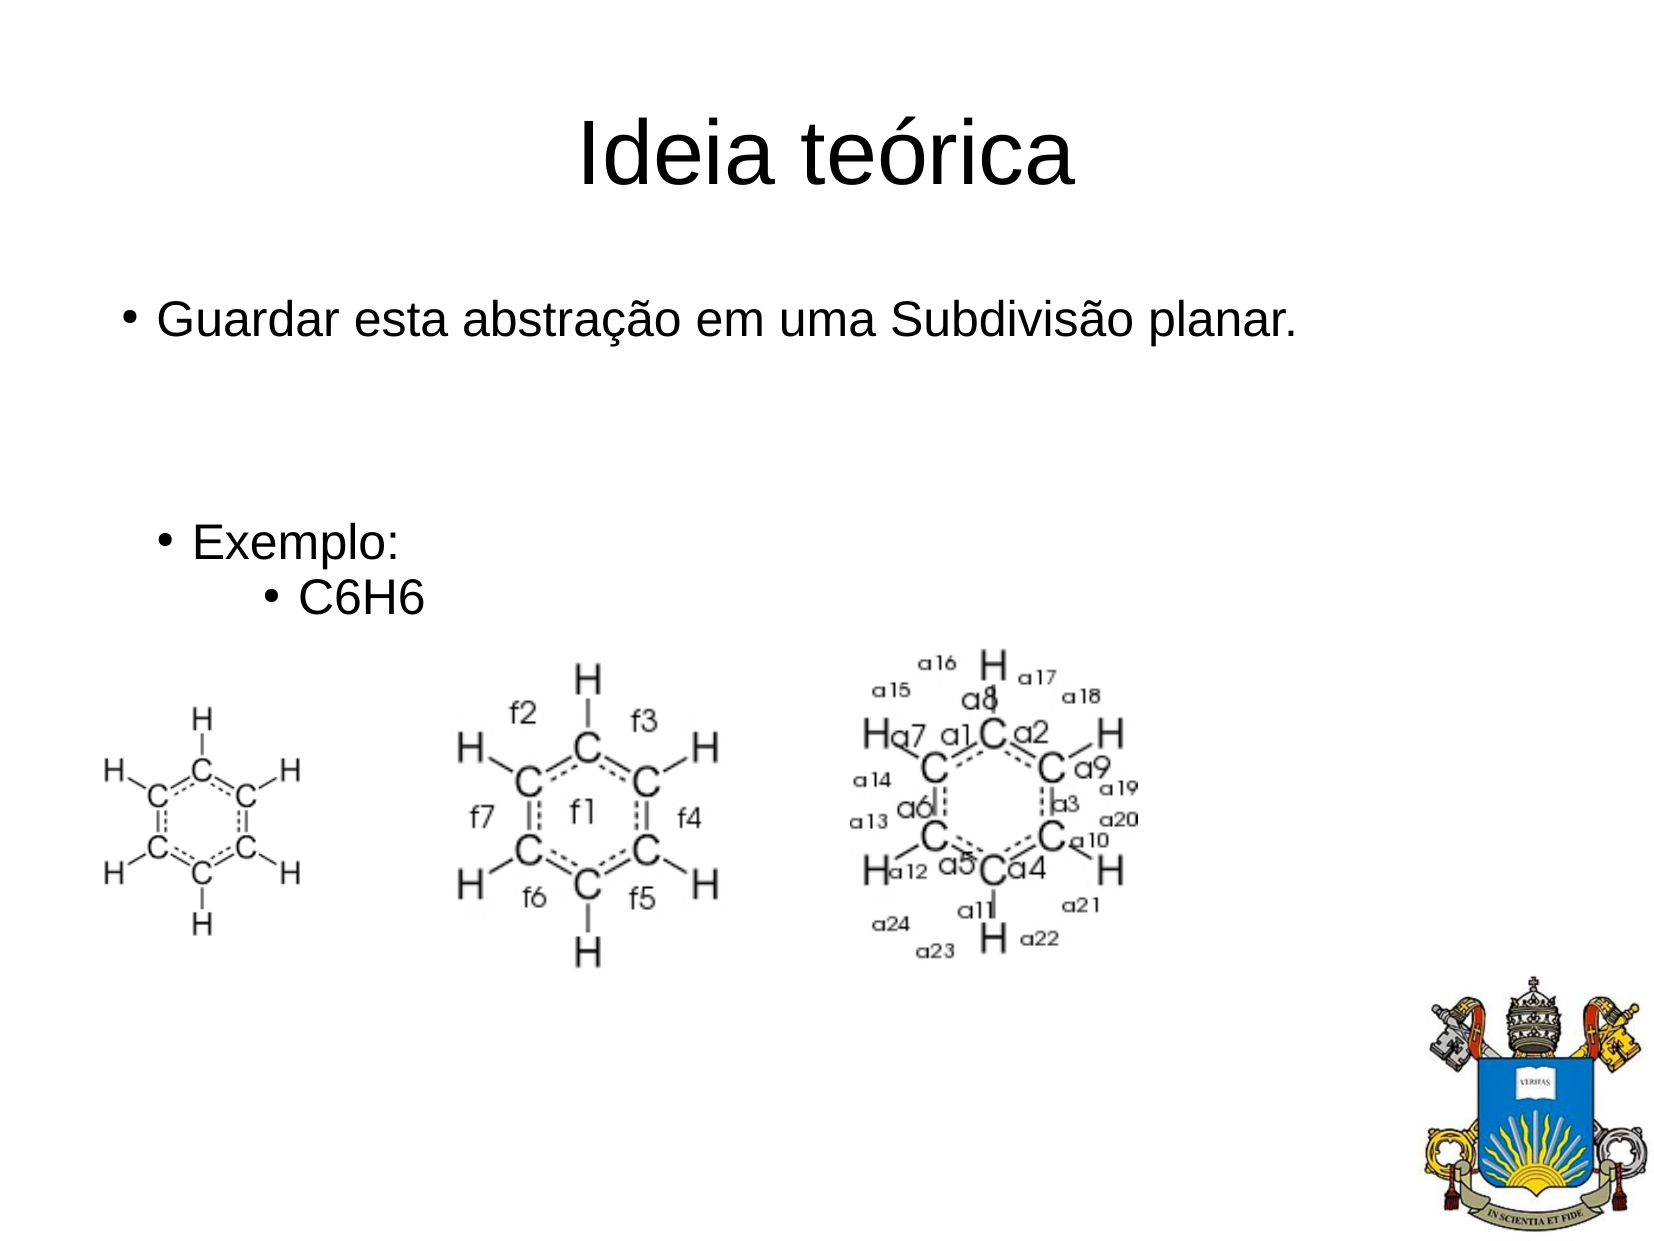

# Ideia teórica
Guardar esta abstração em uma Subdivisão planar.
Exemplo:
C6H6